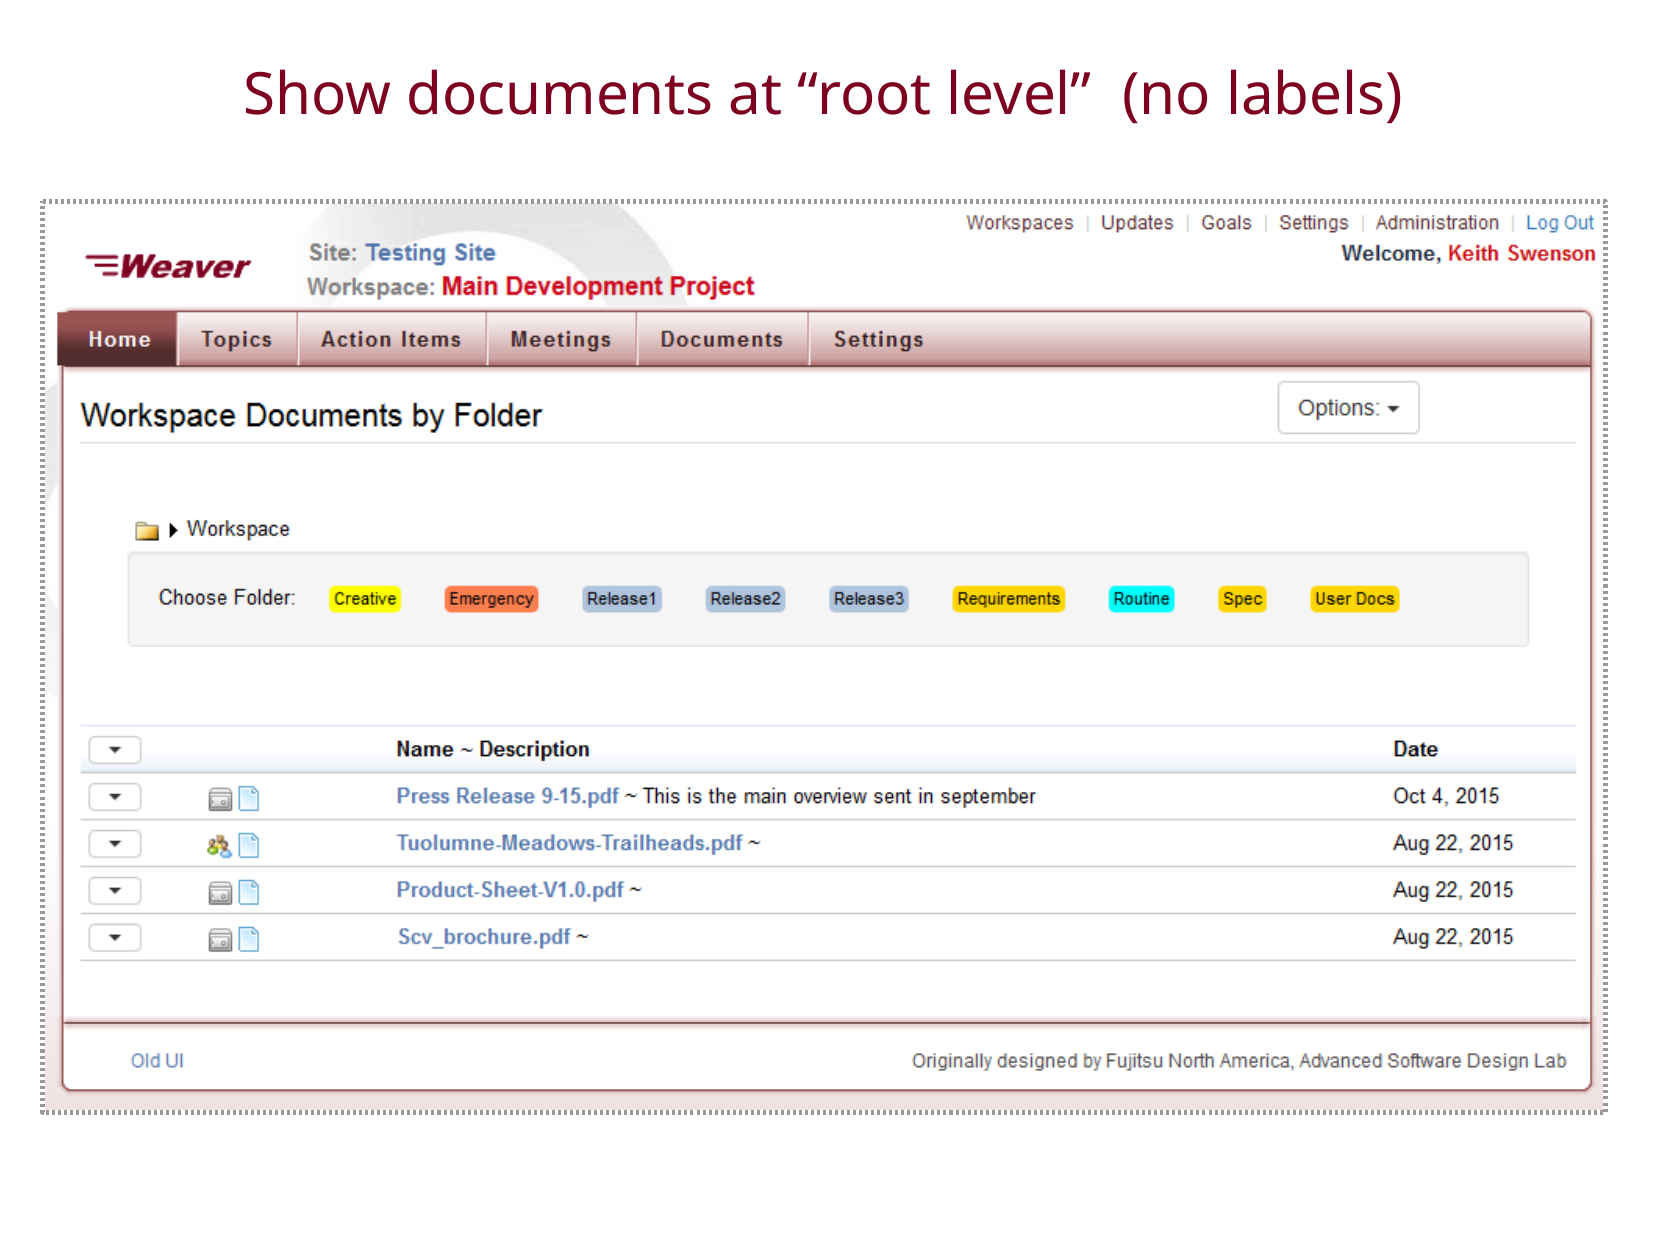

# Show documents at “root level” (no labels)